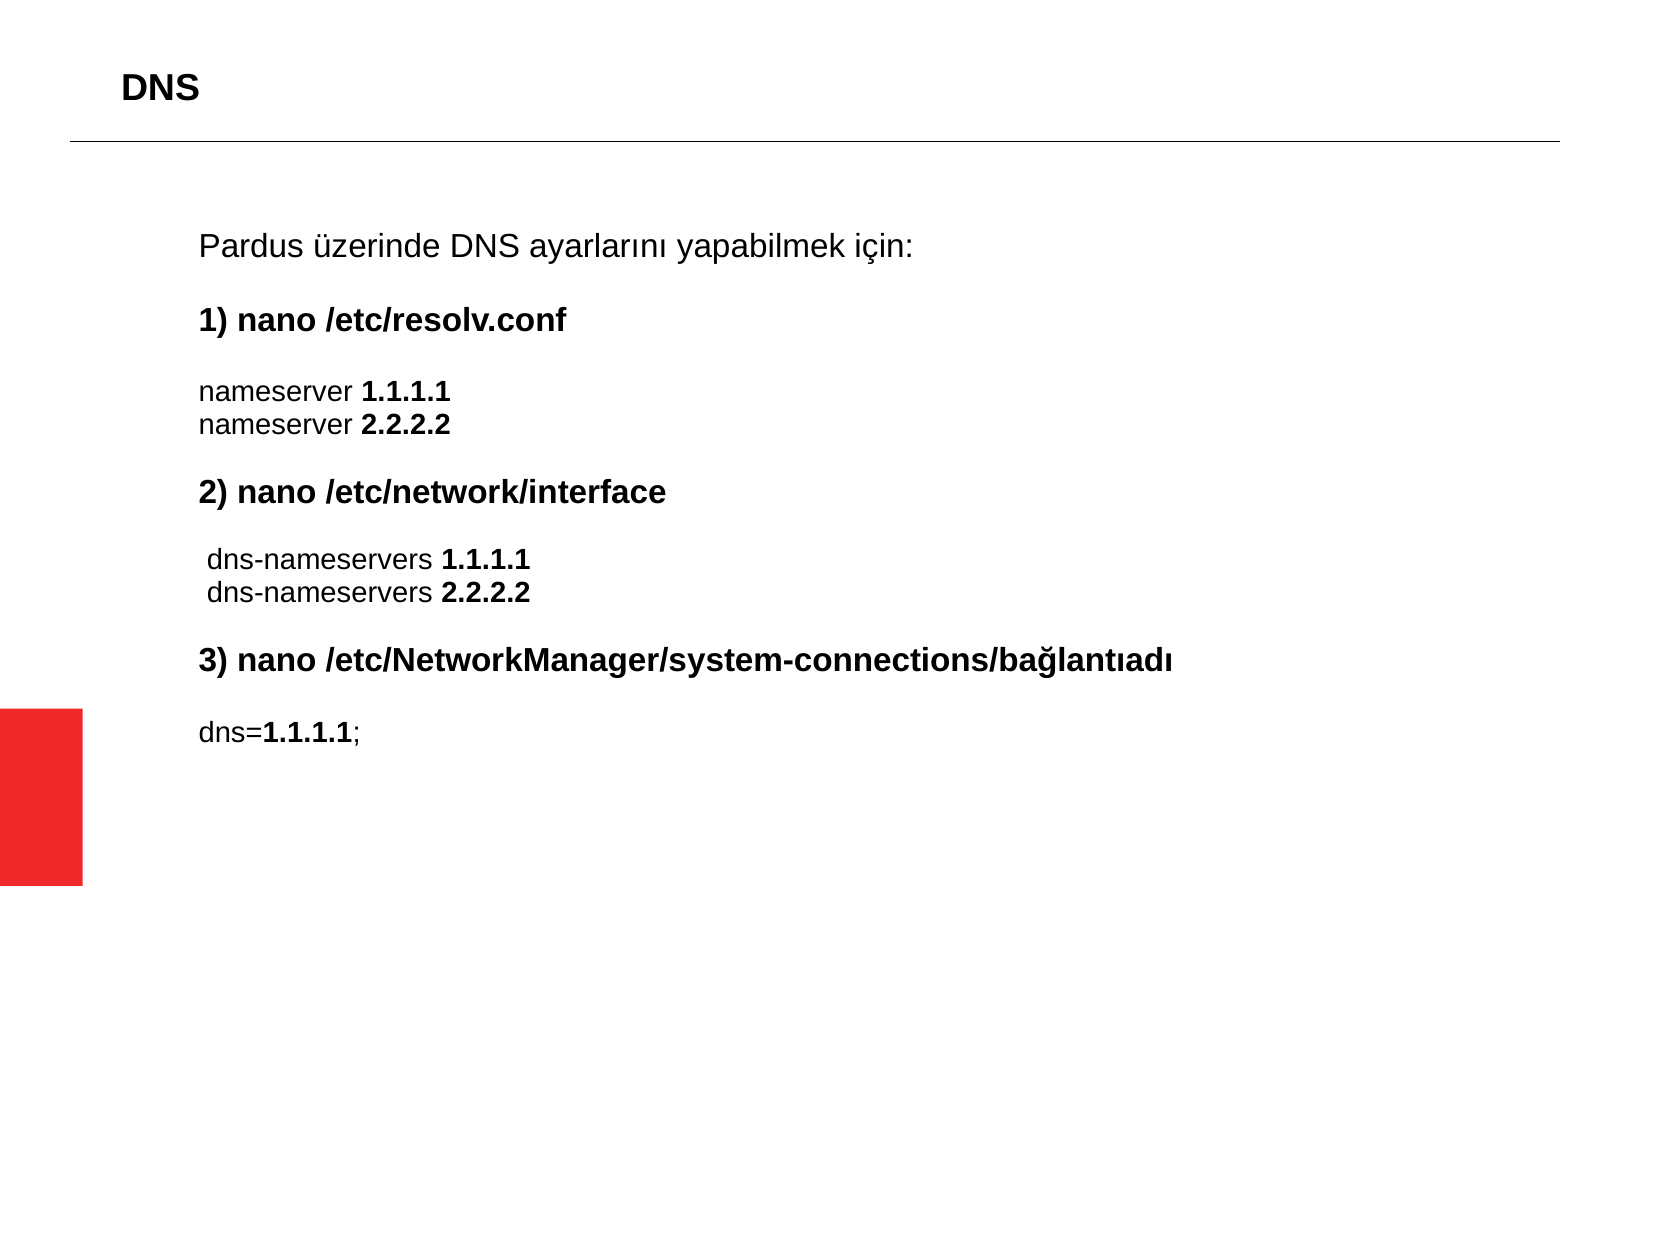

DNS
Pardus üzerinde DNS ayarlarını yapabilmek için:
1) nano /etc/resolv.conf
nameserver 1.1.1.1
nameserver 2.2.2.2
2) nano /etc/network/interface
 dns-nameservers 1.1.1.1
 dns-nameservers 2.2.2.2
3) nano /etc/NetworkManager/system-connections/bağlantıadı
dns=1.1.1.1;